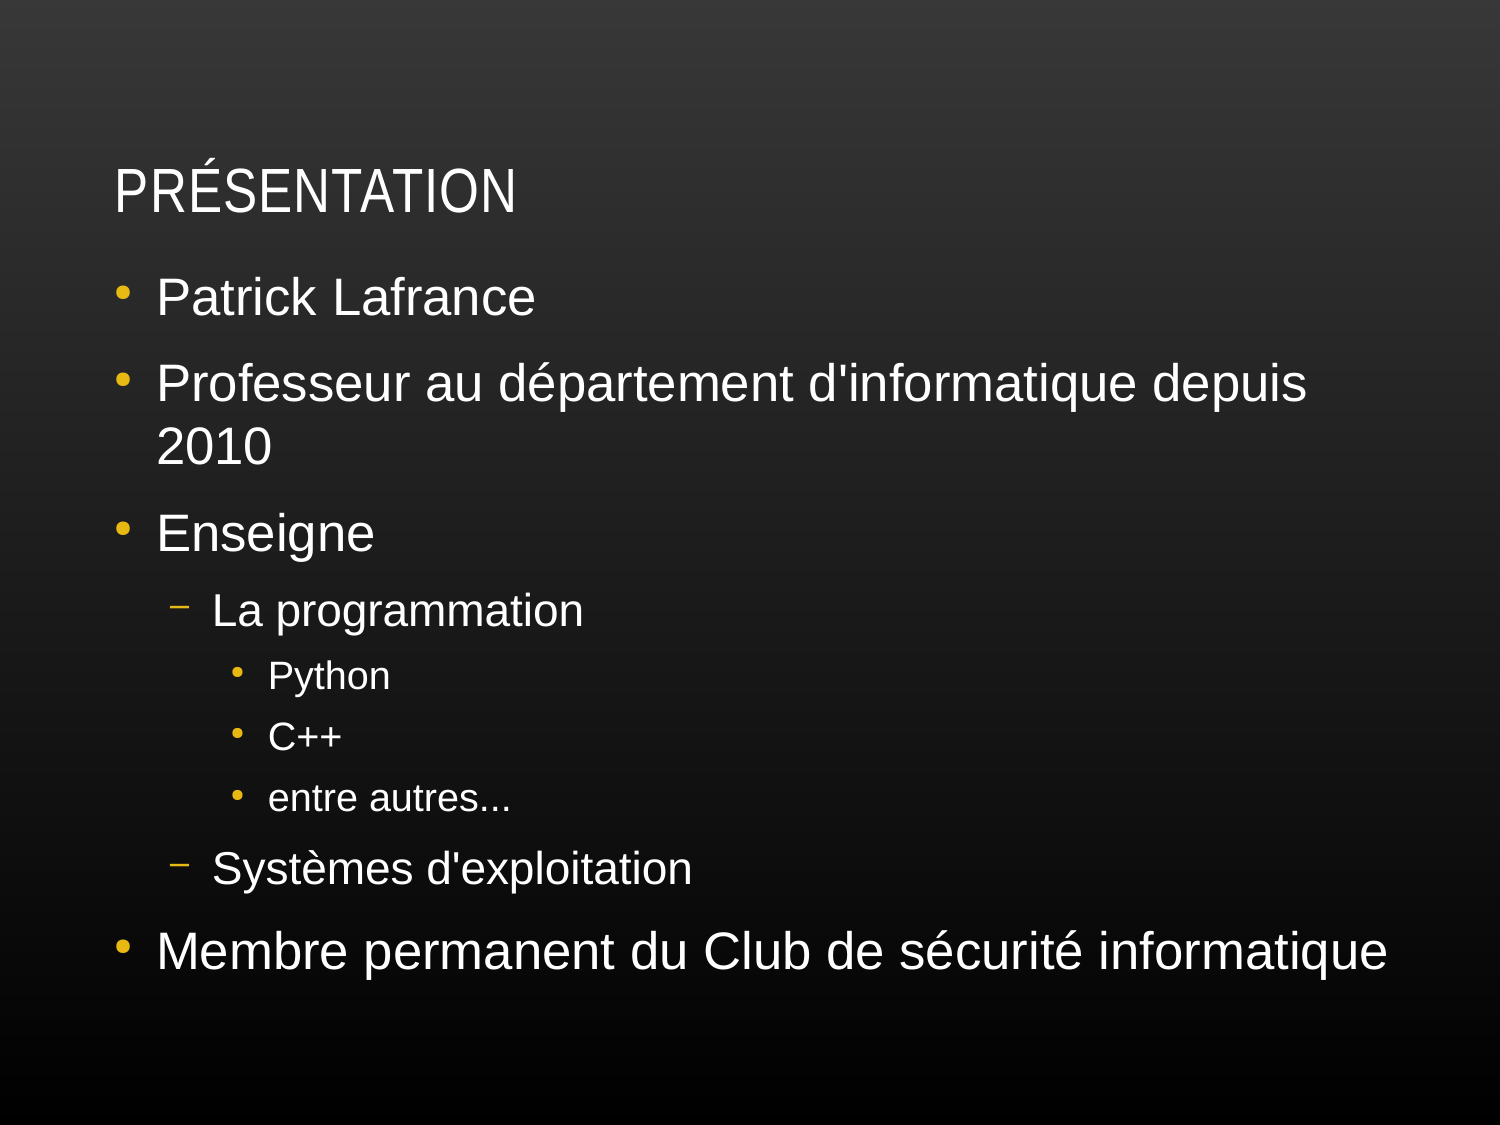

# Présentation
Patrick Lafrance
Professeur au département d'informatique depuis 2010
Enseigne
La programmation
Python
C++
entre autres...
Systèmes d'exploitation
Membre permanent du Club de sécurité informatique